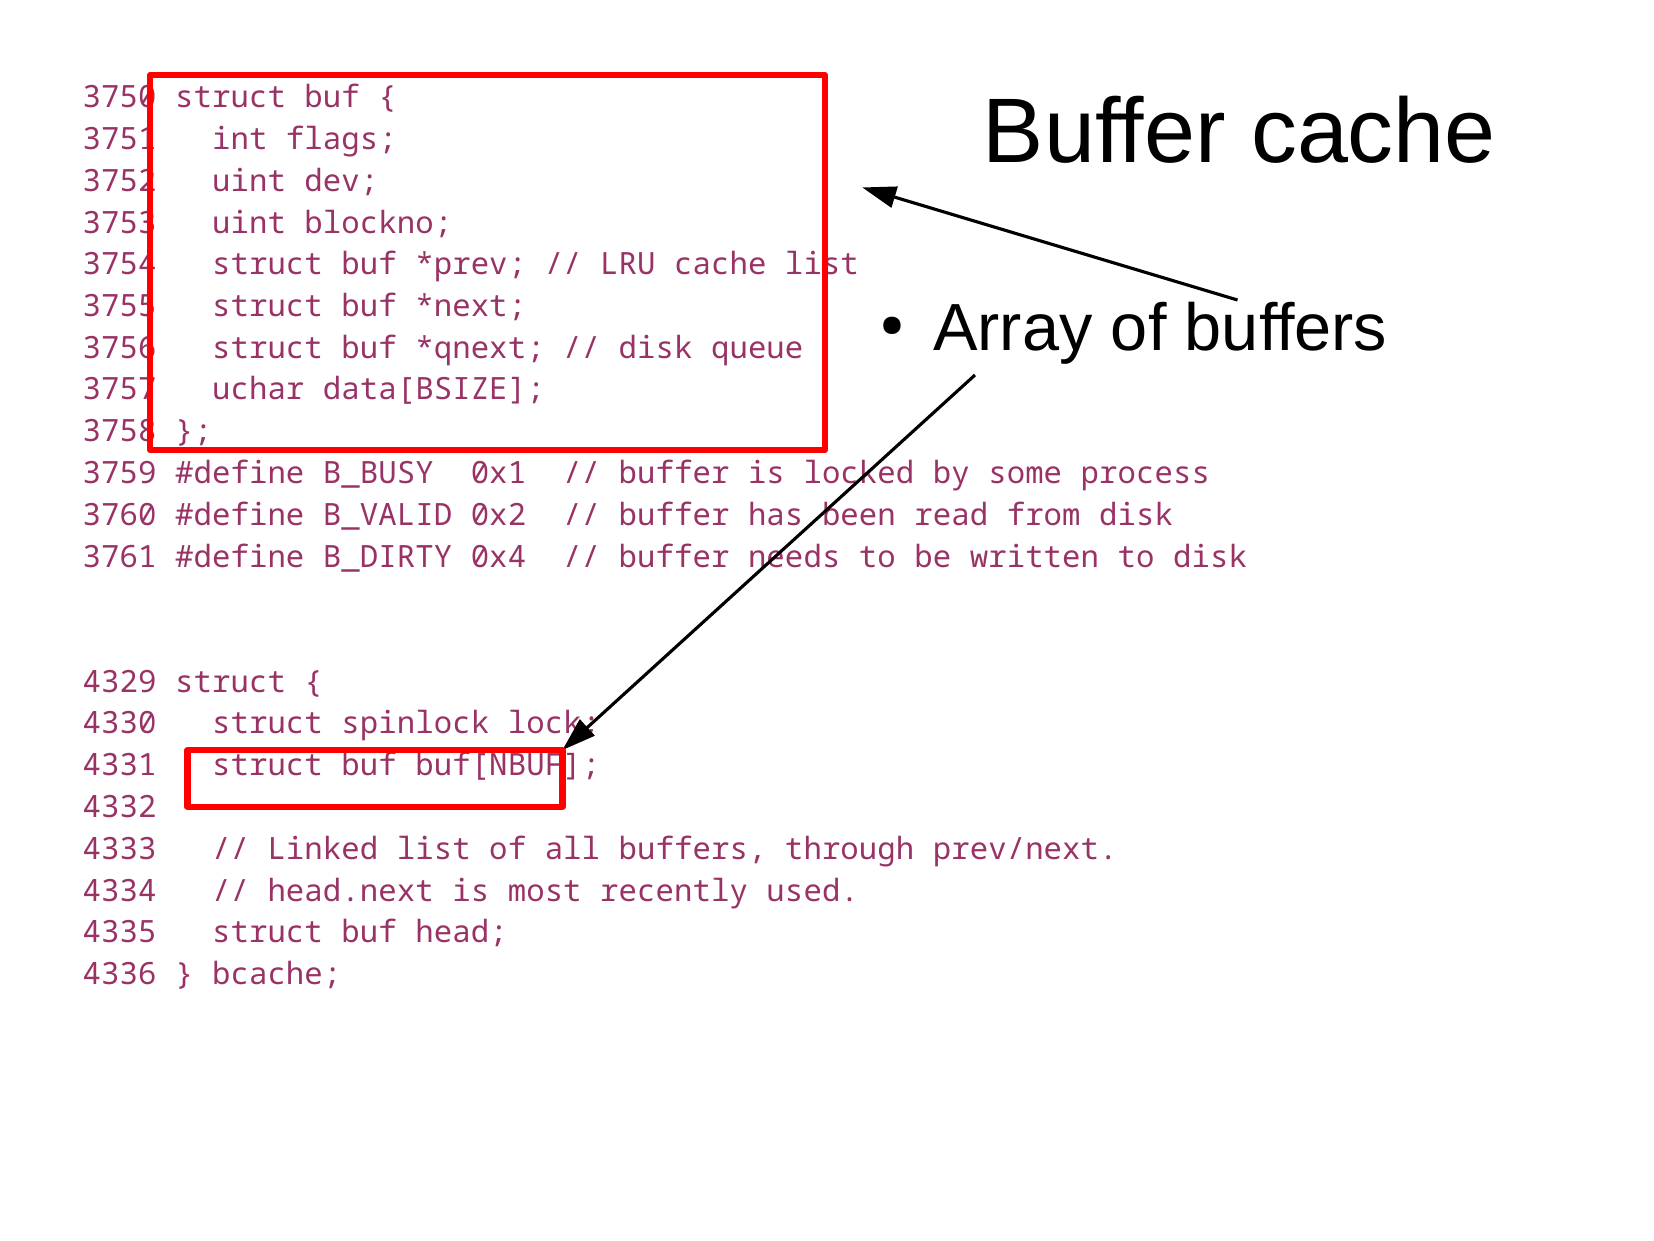

# Buffer cache
3750 struct buf {
3751 int flags;
3752 uint dev;
3753 uint blockno;
3754 struct buf *prev; // LRU cache list
3755 struct buf *next;
3756 struct buf *qnext; // disk queue
3757 uchar data[BSIZE];
3758 };
3759 #define B_BUSY 0x1 // buffer is locked by some process
3760 #define B_VALID 0x2 // buffer has been read from disk
3761 #define B_DIRTY 0x4 // buffer needs to be written to disk
4329 struct {
4330 struct spinlock lock;
4331 struct buf buf[NBUF];
4332
4333 // Linked list of all buffers, through prev/next.
4334 // head.next is most recently used.
4335 struct buf head;
4336 } bcache;
Array of buffers